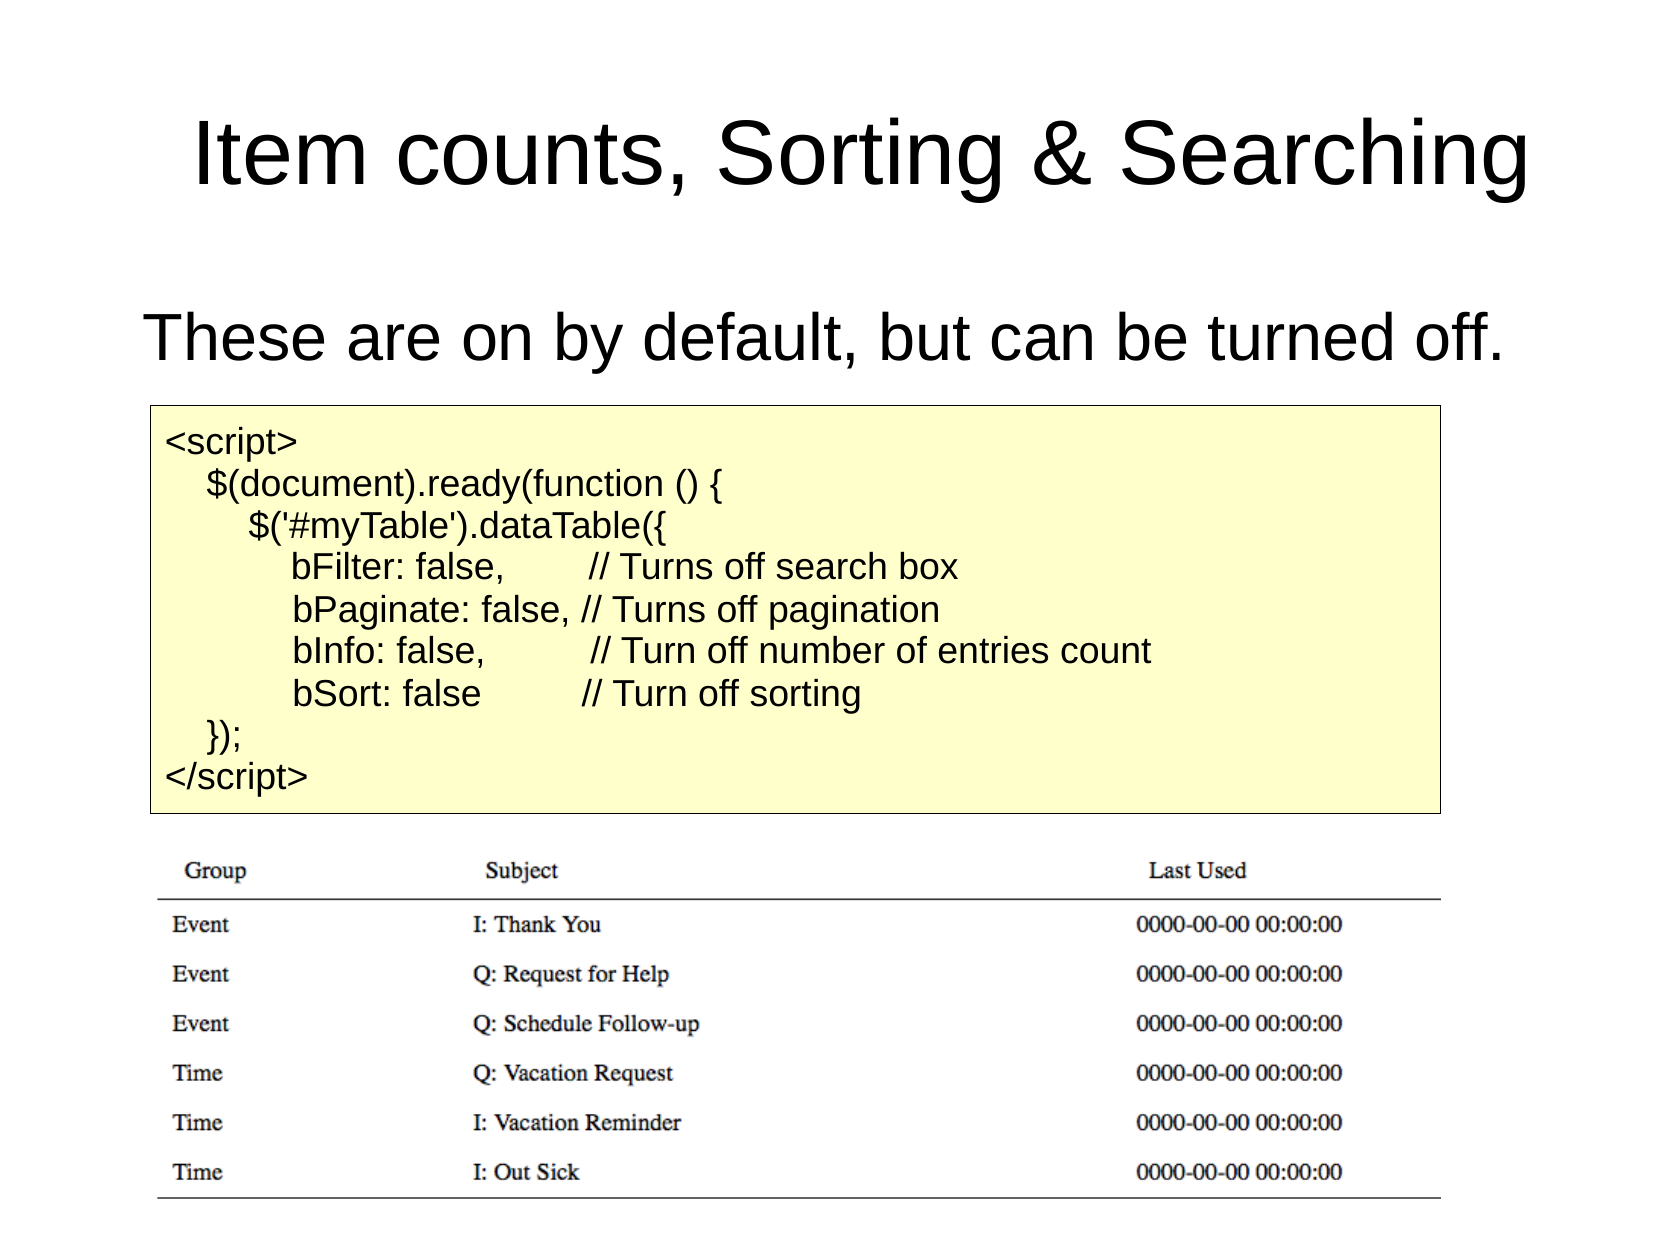

# Item counts, Sorting & Searching
These are on by default, but can be turned off.
<script>
 $(document).ready(function () {
 $('#myTable').dataTable({
 bFilter: false, // Turns off search box
	 bPaginate: false, // Turns off pagination
	 bInfo: false, // Turn off number of entries count
	 bSort: false	 // Turn off sorting
 });
</script>